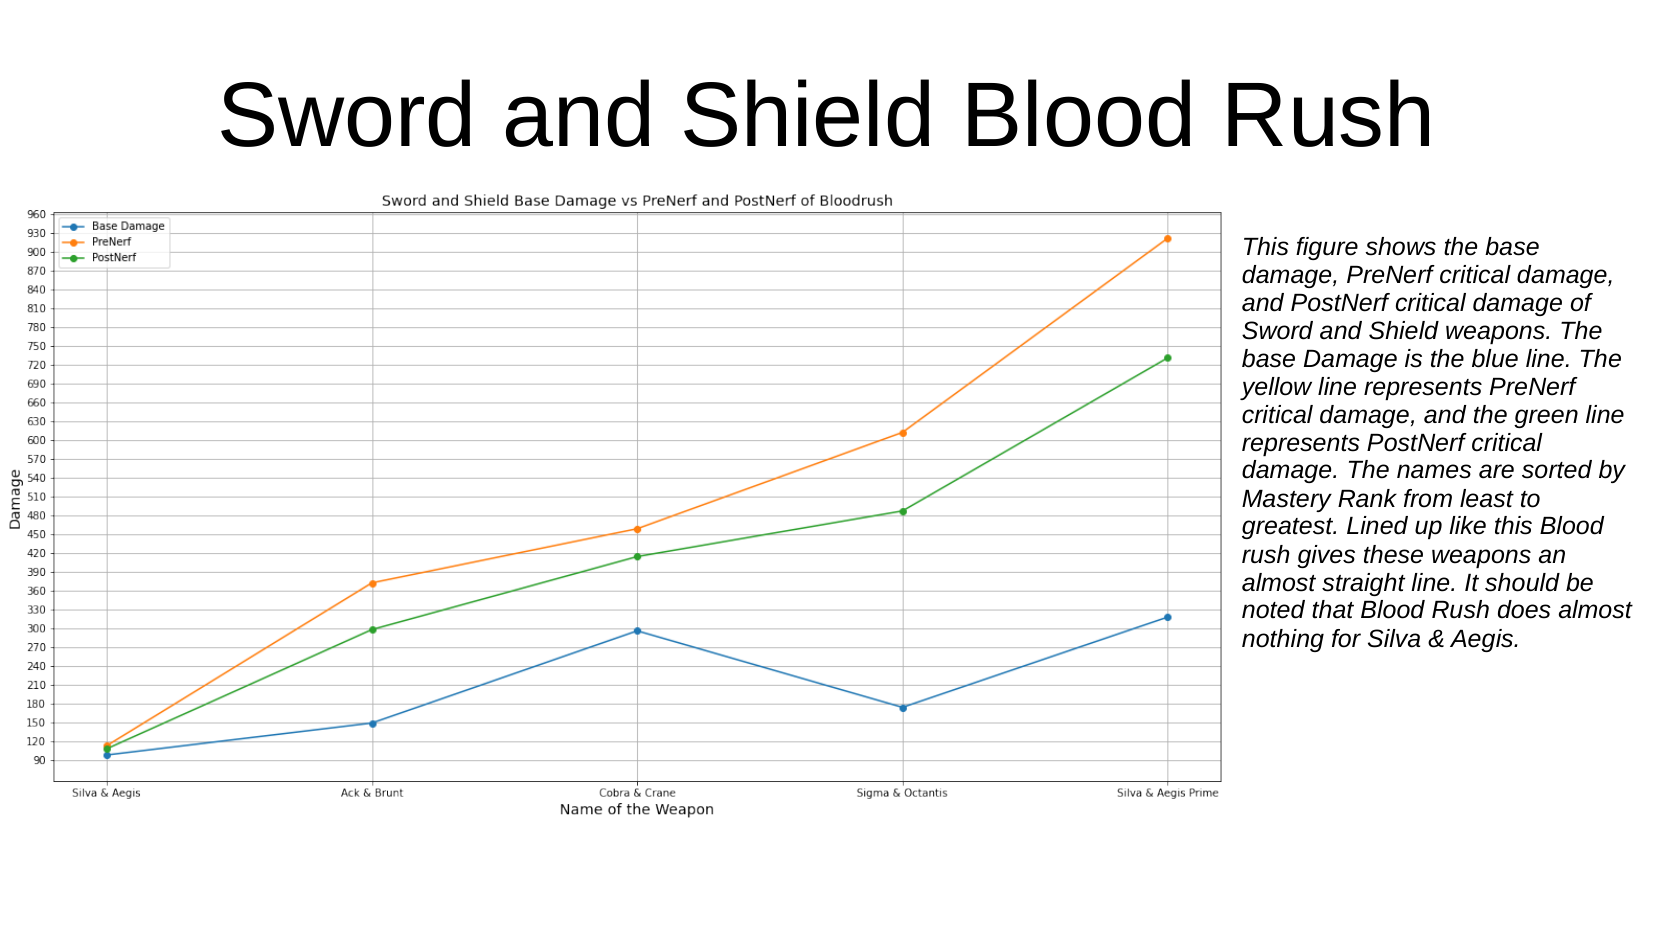

# Sword and Shield Blood Rush
This figure shows the base damage, PreNerf critical damage, and PostNerf critical damage of Sword and Shield weapons. The base Damage is the blue line. The yellow line represents PreNerf critical damage, and the green line represents PostNerf critical damage. The names are sorted by Mastery Rank from least to greatest. Lined up like this Blood rush gives these weapons an almost straight line. It should be noted that Blood Rush does almost nothing for Silva & Aegis.